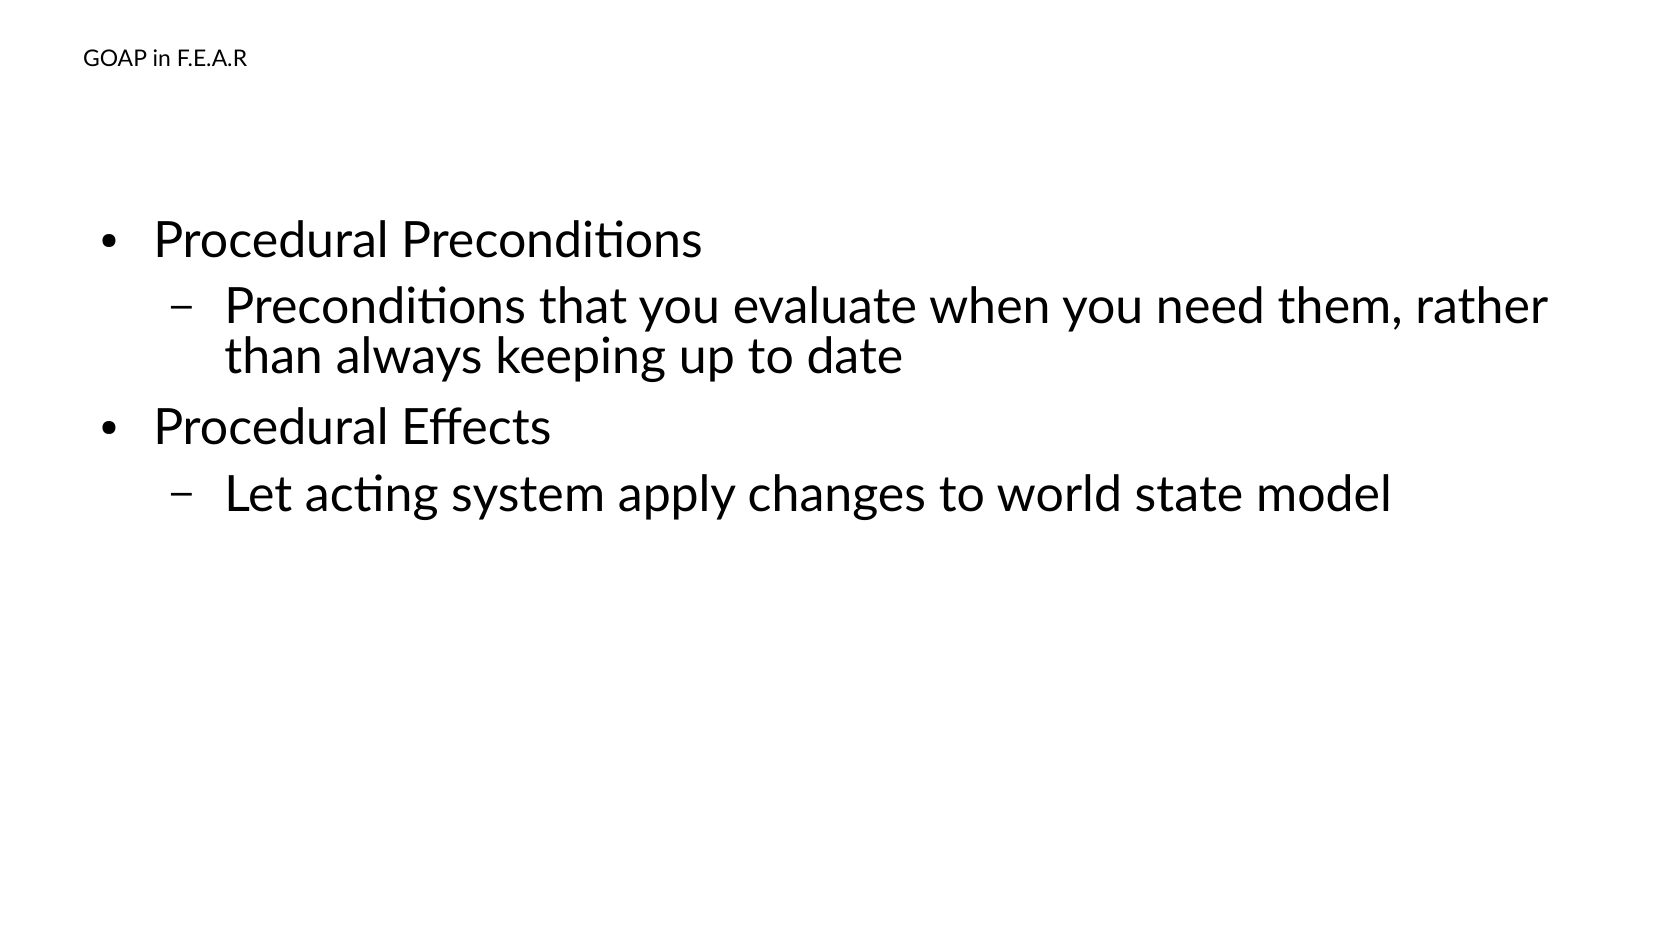

# GOAP in F.E.A.R
Procedural Preconditions
Preconditions that you evaluate when you need them, rather than always keeping up to date
Procedural Effects
Let acting system apply changes to world state model